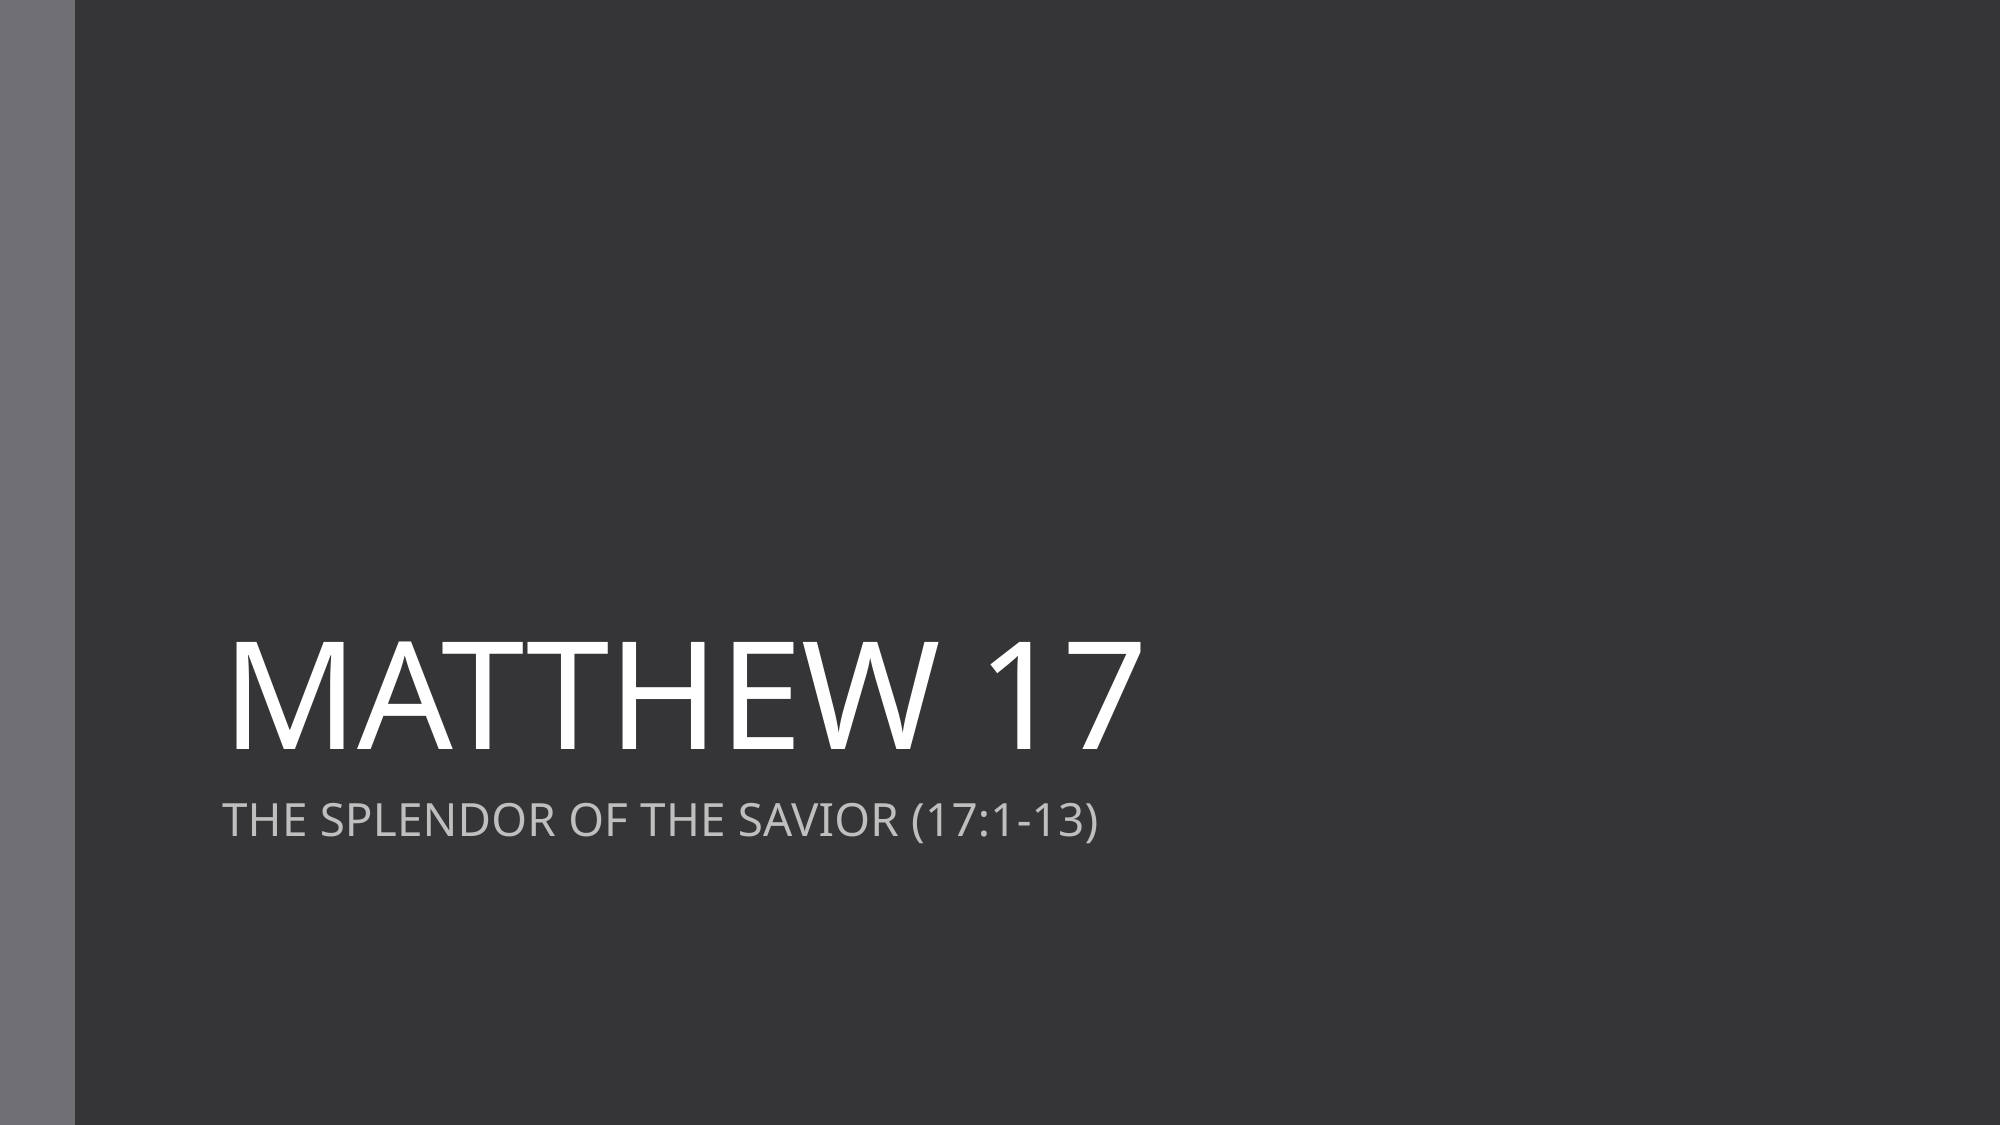

# MATTHEW 17
THE SPLENDOR OF THE SAVIOR (17:1-13)